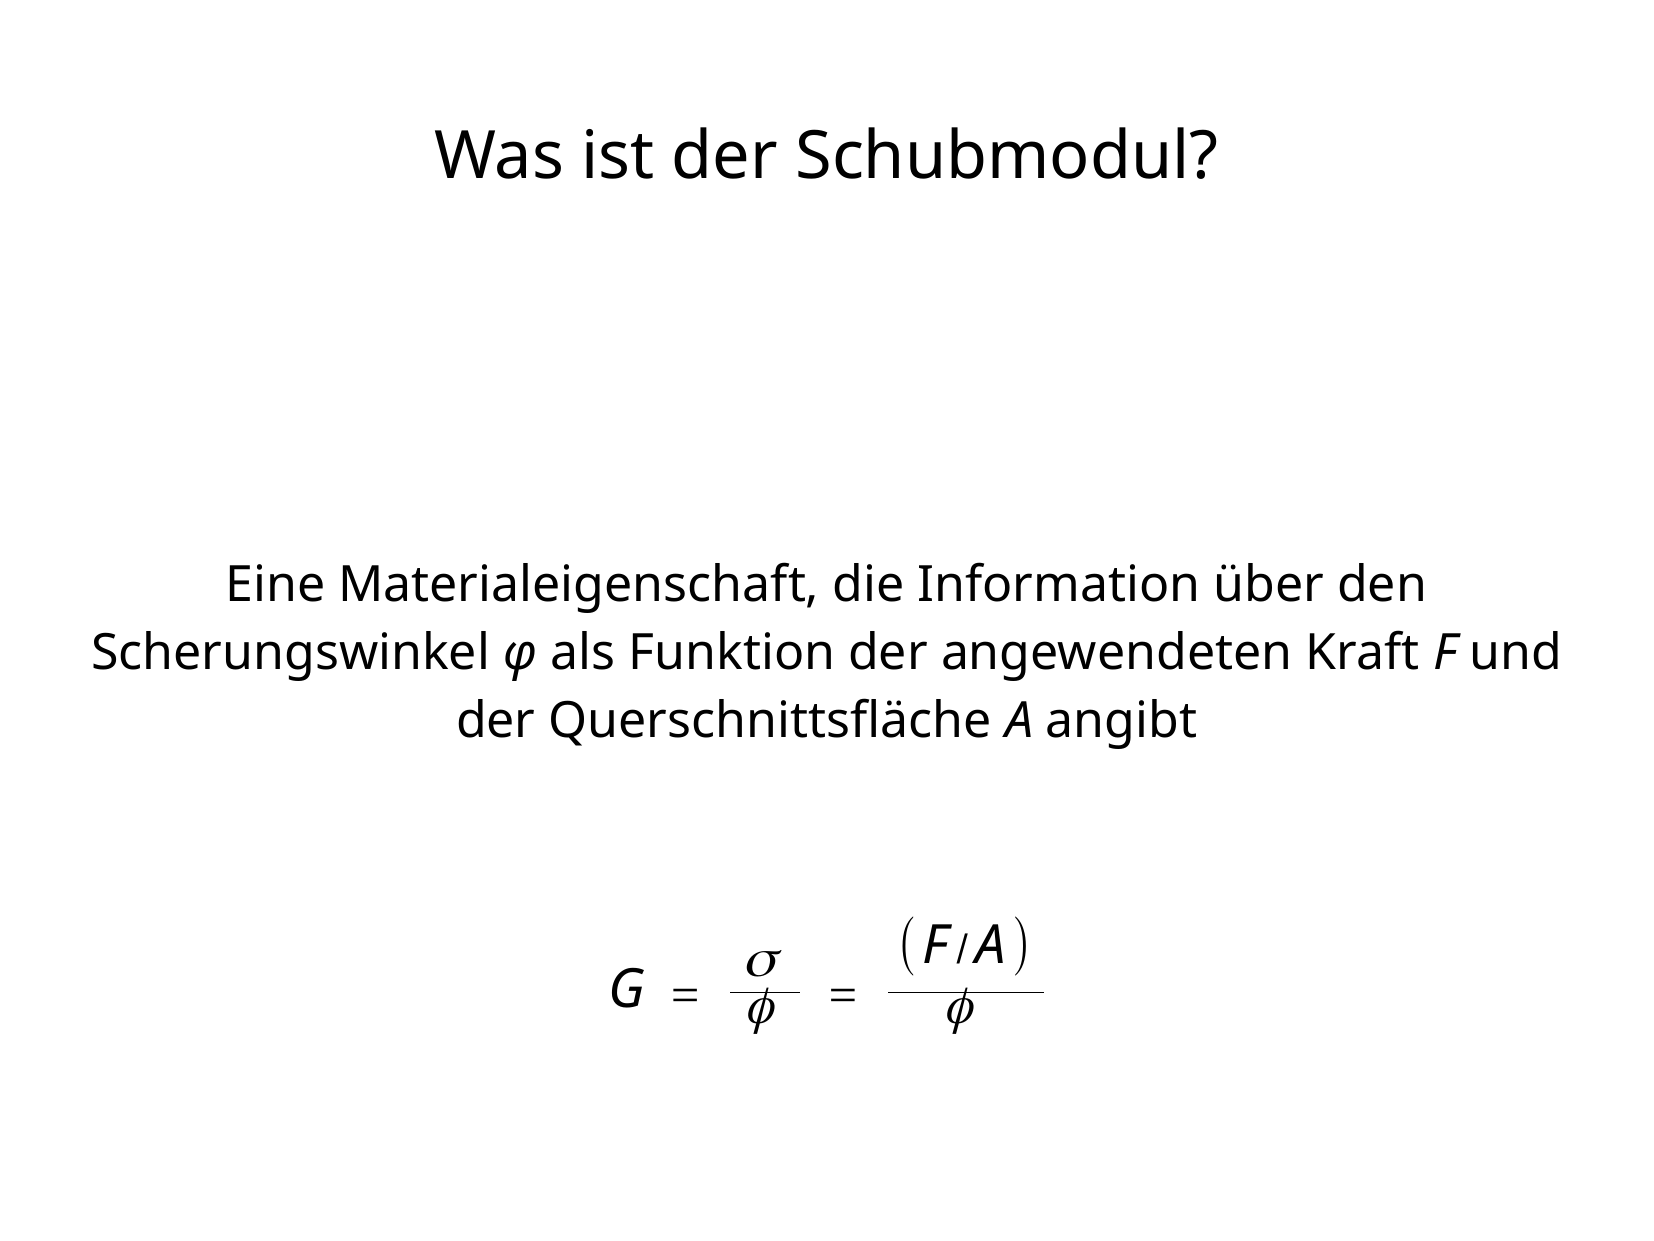

# Was ist der Schubmodul?
Eine Materialeigenschaft, die Information über den Scherungswinkel φ als Funktion der angewendeten Kraft F und der Querschnittsfläche A angibt